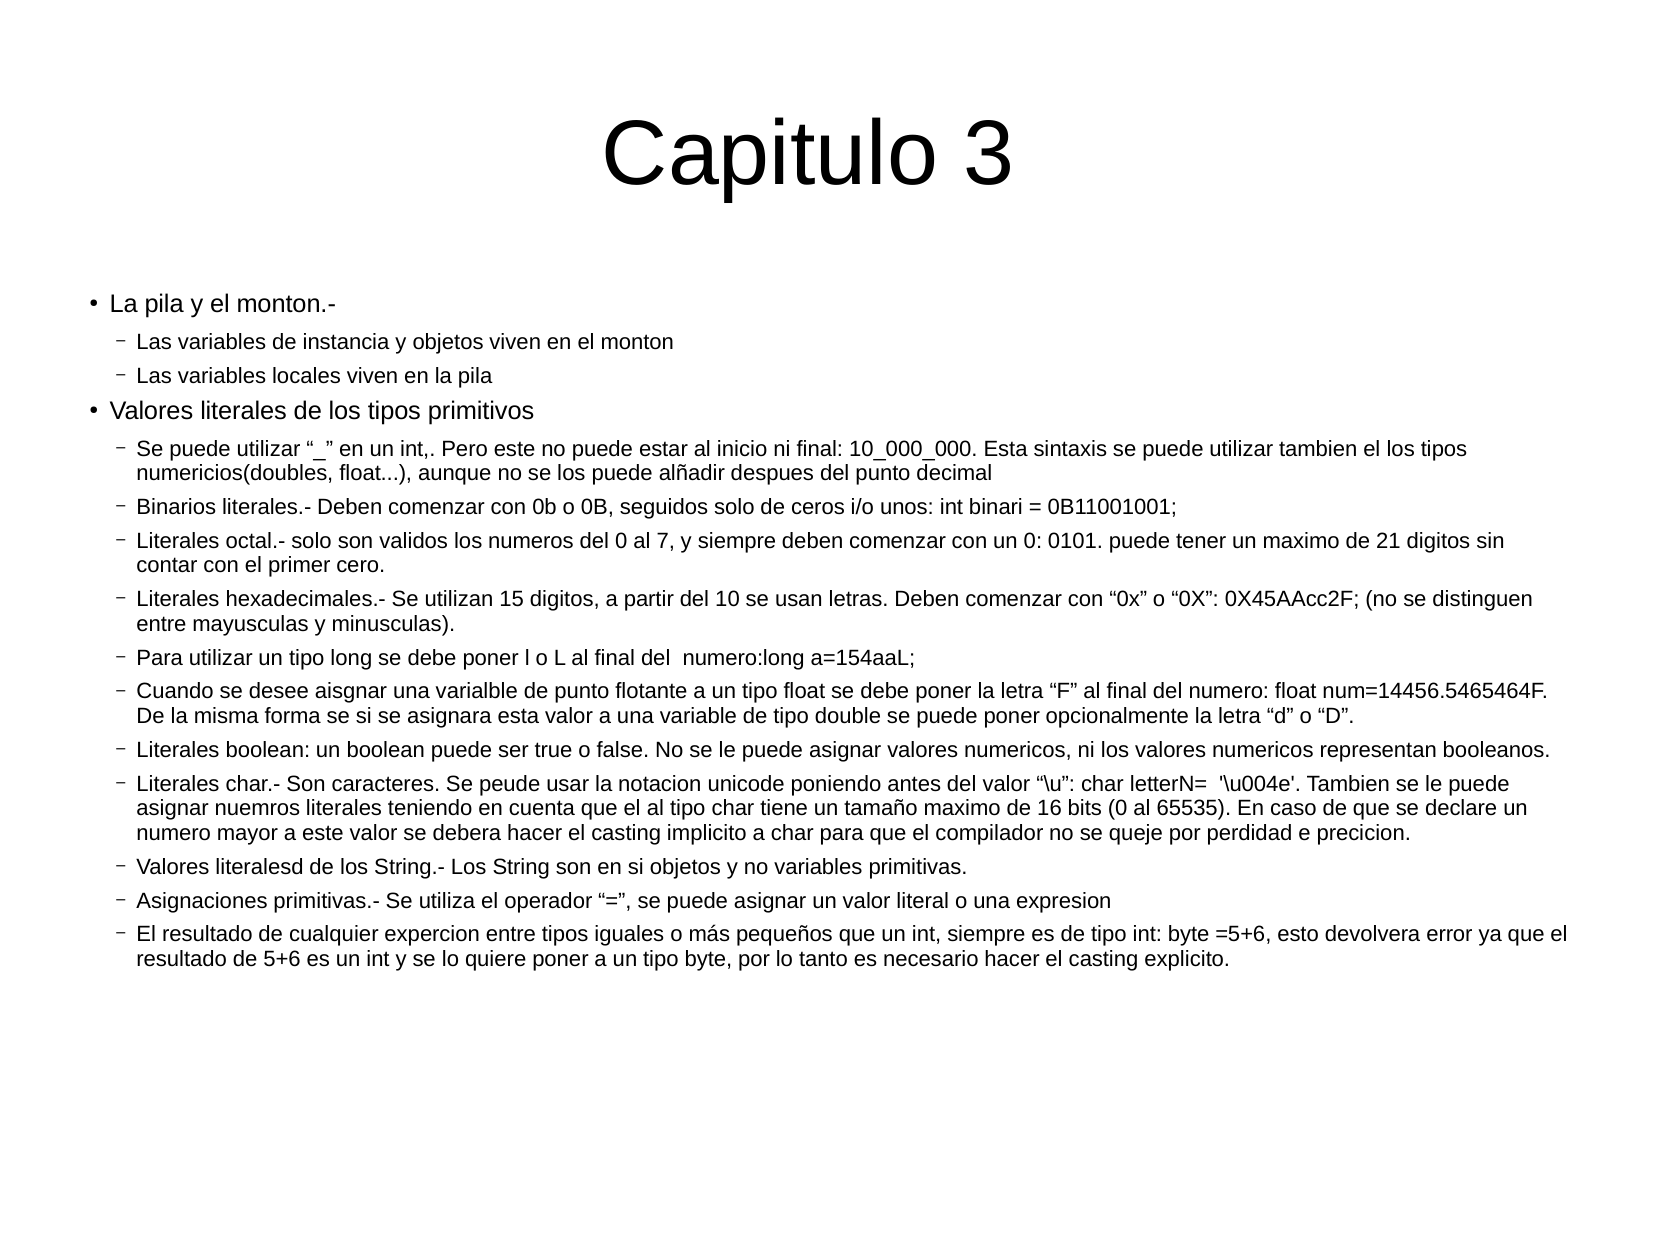

# Capitulo 3
La pila y el monton.-
Las variables de instancia y objetos viven en el monton
Las variables locales viven en la pila
Valores literales de los tipos primitivos
Se puede utilizar “_” en un int,. Pero este no puede estar al inicio ni final: 10_000_000. Esta sintaxis se puede utilizar tambien el los tipos numericios(doubles, float...), aunque no se los puede alñadir despues del punto decimal
Binarios literales.- Deben comenzar con 0b o 0B, seguidos solo de ceros i/o unos: int binari = 0B11001001;
Literales octal.- solo son validos los numeros del 0 al 7, y siempre deben comenzar con un 0: 0101. puede tener un maximo de 21 digitos sin contar con el primer cero.
Literales hexadecimales.- Se utilizan 15 digitos, a partir del 10 se usan letras. Deben comenzar con “0x” o “0X”: 0X45AAcc2F; (no se distinguen entre mayusculas y minusculas).
Para utilizar un tipo long se debe poner l o L al final del numero:long a=154aaL;
Cuando se desee aisgnar una varialble de punto flotante a un tipo float se debe poner la letra “F” al final del numero: float num=14456.5465464F. De la misma forma se si se asignara esta valor a una variable de tipo double se puede poner opcionalmente la letra “d” o “D”.
Literales boolean: un boolean puede ser true o false. No se le puede asignar valores numericos, ni los valores numericos representan booleanos.
Literales char.- Son caracteres. Se peude usar la notacion unicode poniendo antes del valor “\u”: char letterN= '\u004e'. Tambien se le puede asignar nuemros literales teniendo en cuenta que el al tipo char tiene un tamaño maximo de 16 bits (0 al 65535). En caso de que se declare un numero mayor a este valor se debera hacer el casting implicito a char para que el compilador no se queje por perdidad e precicion.
Valores literalesd de los String.- Los String son en si objetos y no variables primitivas.
Asignaciones primitivas.- Se utiliza el operador “=”, se puede asignar un valor literal o una expresion
El resultado de cualquier expercion entre tipos iguales o más pequeños que un int, siempre es de tipo int: byte =5+6, esto devolvera error ya que el resultado de 5+6 es un int y se lo quiere poner a un tipo byte, por lo tanto es necesario hacer el casting explicito.